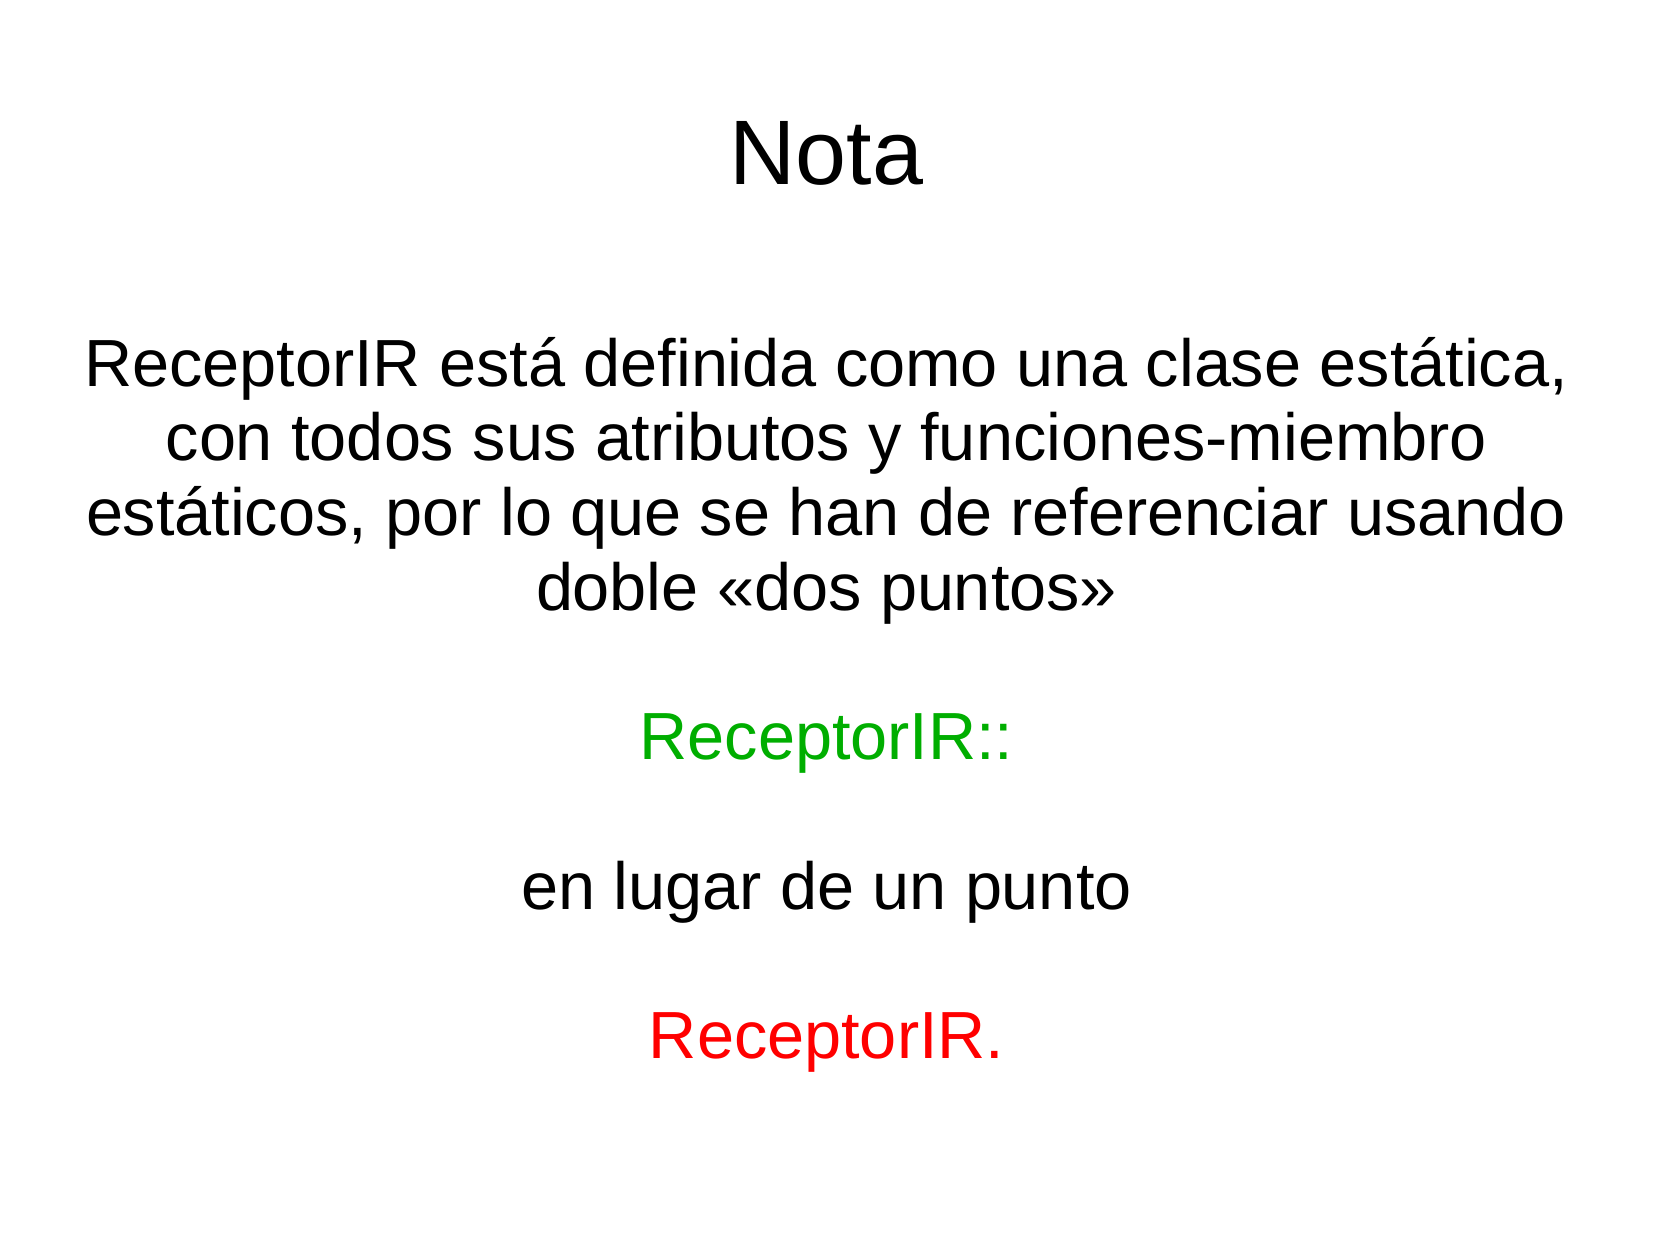

Nota
# ReceptorIR está definida como una clase estática, con todos sus atributos y funciones-miembro estáticos, por lo que se han de referenciar usando doble «dos puntos»
ReceptorIR::
en lugar de un punto
ReceptorIR.